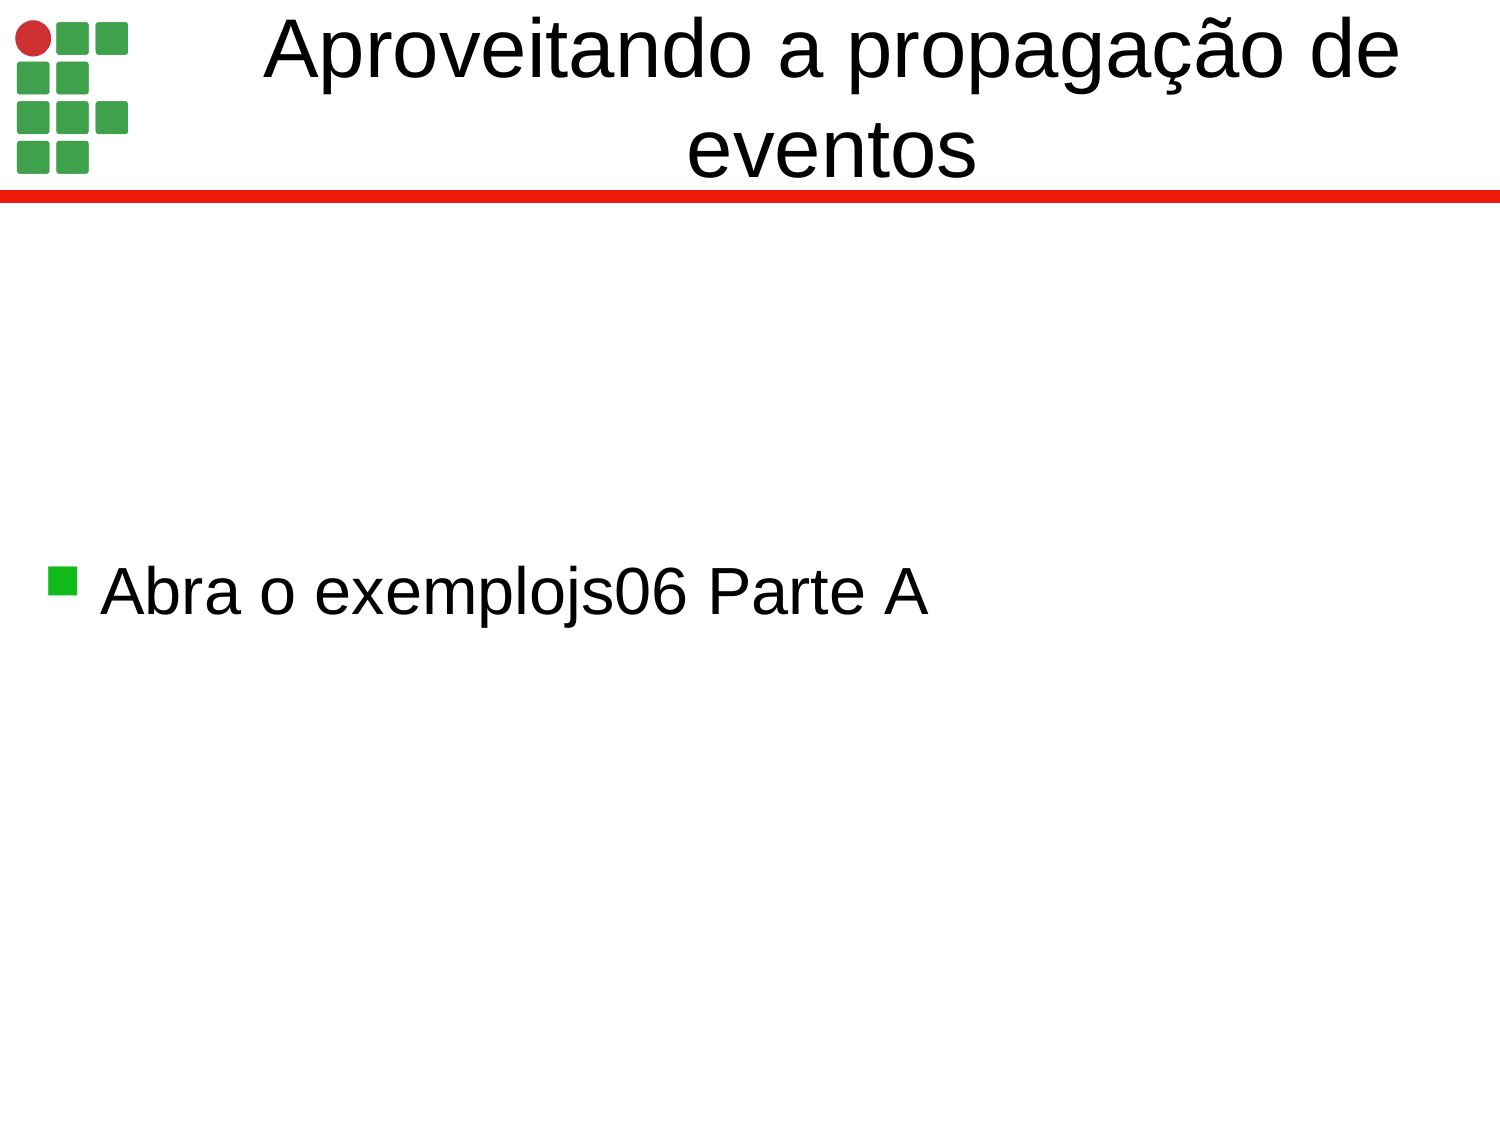

# Aproveitando a propagação de eventos
Abra o exemplojs06 Parte A